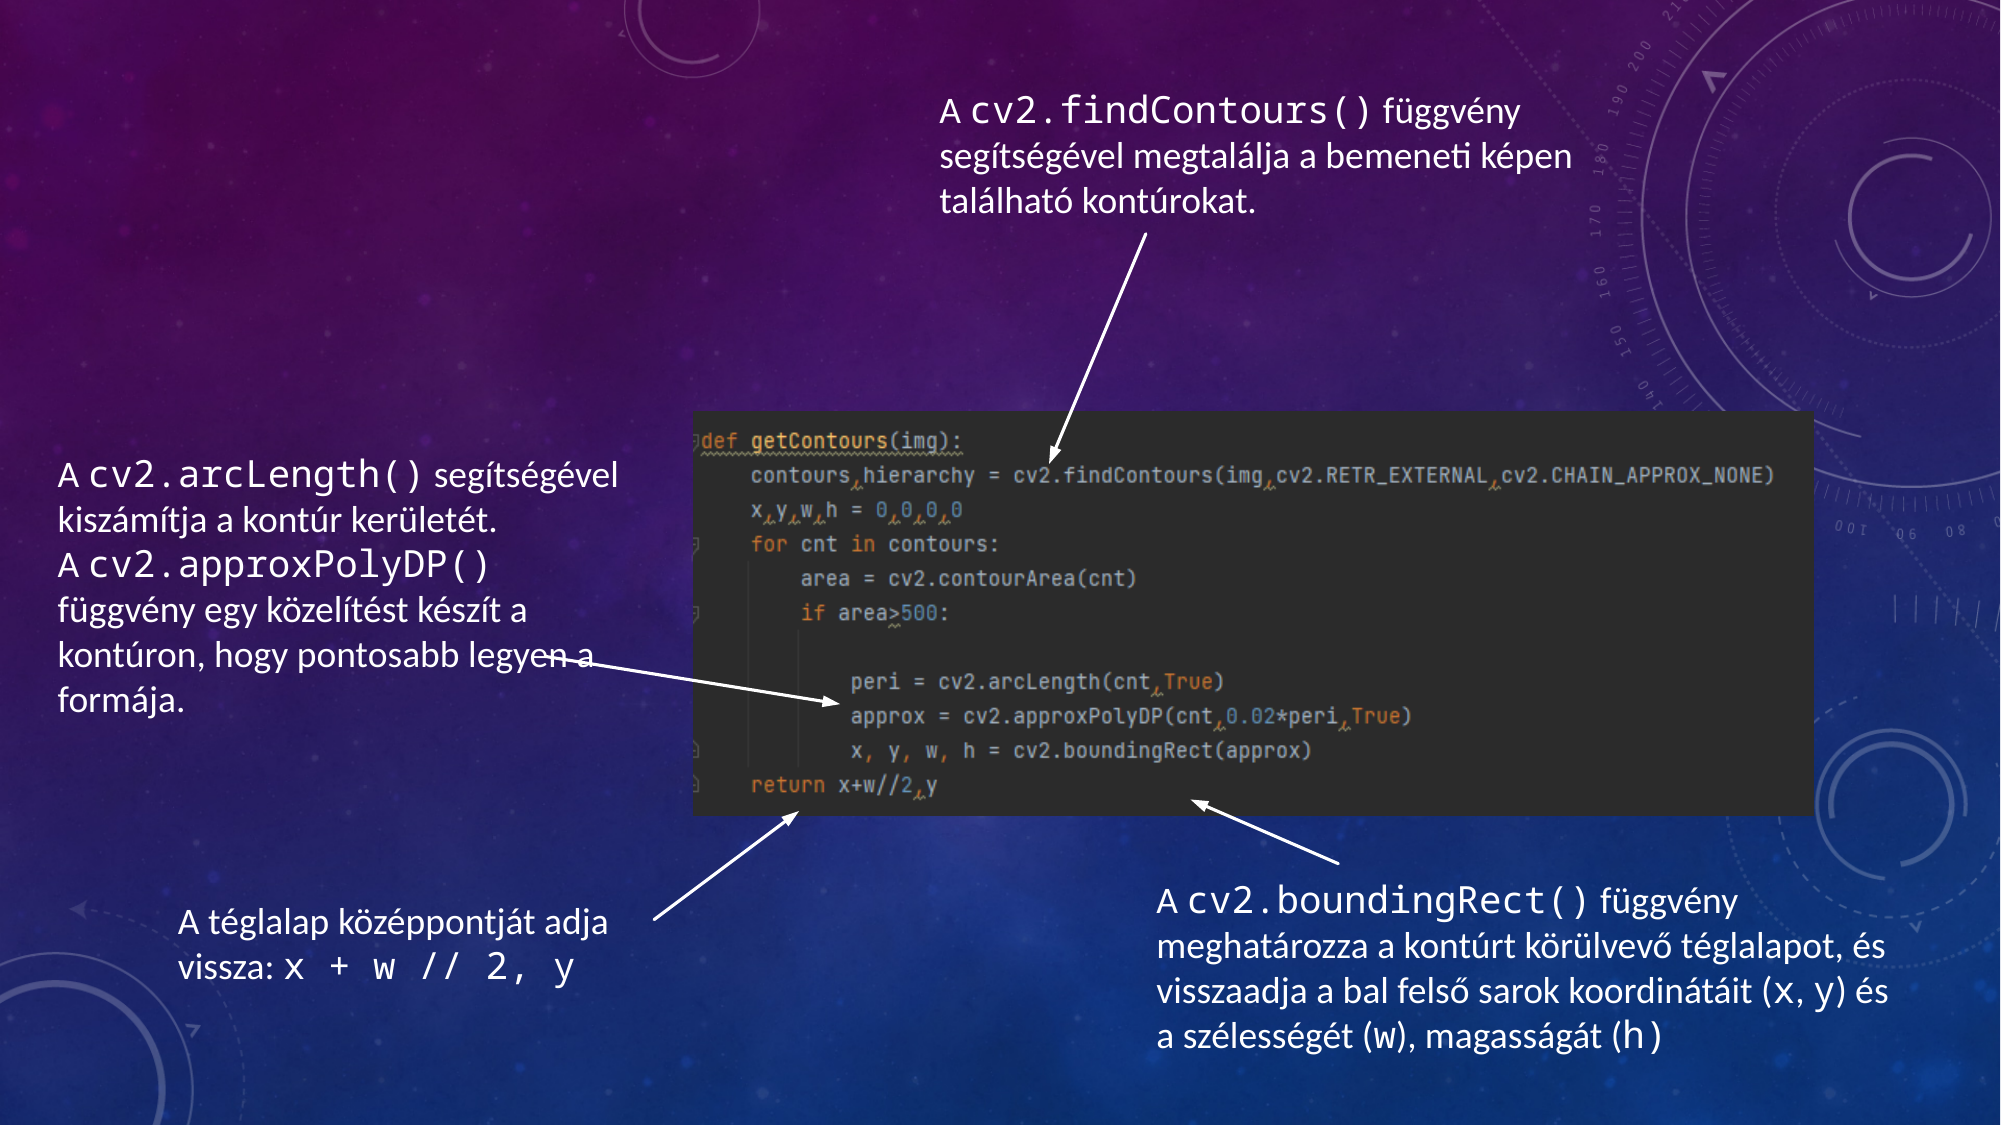

A cv2.findContours() függvény segítségével megtalálja a bemeneti képen található kontúrokat.
A cv2.arcLength() segítségével kiszámítja a kontúr kerületét.
A cv2.approxPolyDP() függvény egy közelítést készít a kontúron, hogy pontosabb legyen a formája.
A cv2.boundingRect() függvény meghatározza a kontúrt körülvevő téglalapot, és visszaadja a bal felső sarok koordinátáit (x, y) és a szélességét (w), magasságát (h)
A téglalap középpontját adja vissza: x + w // 2, y